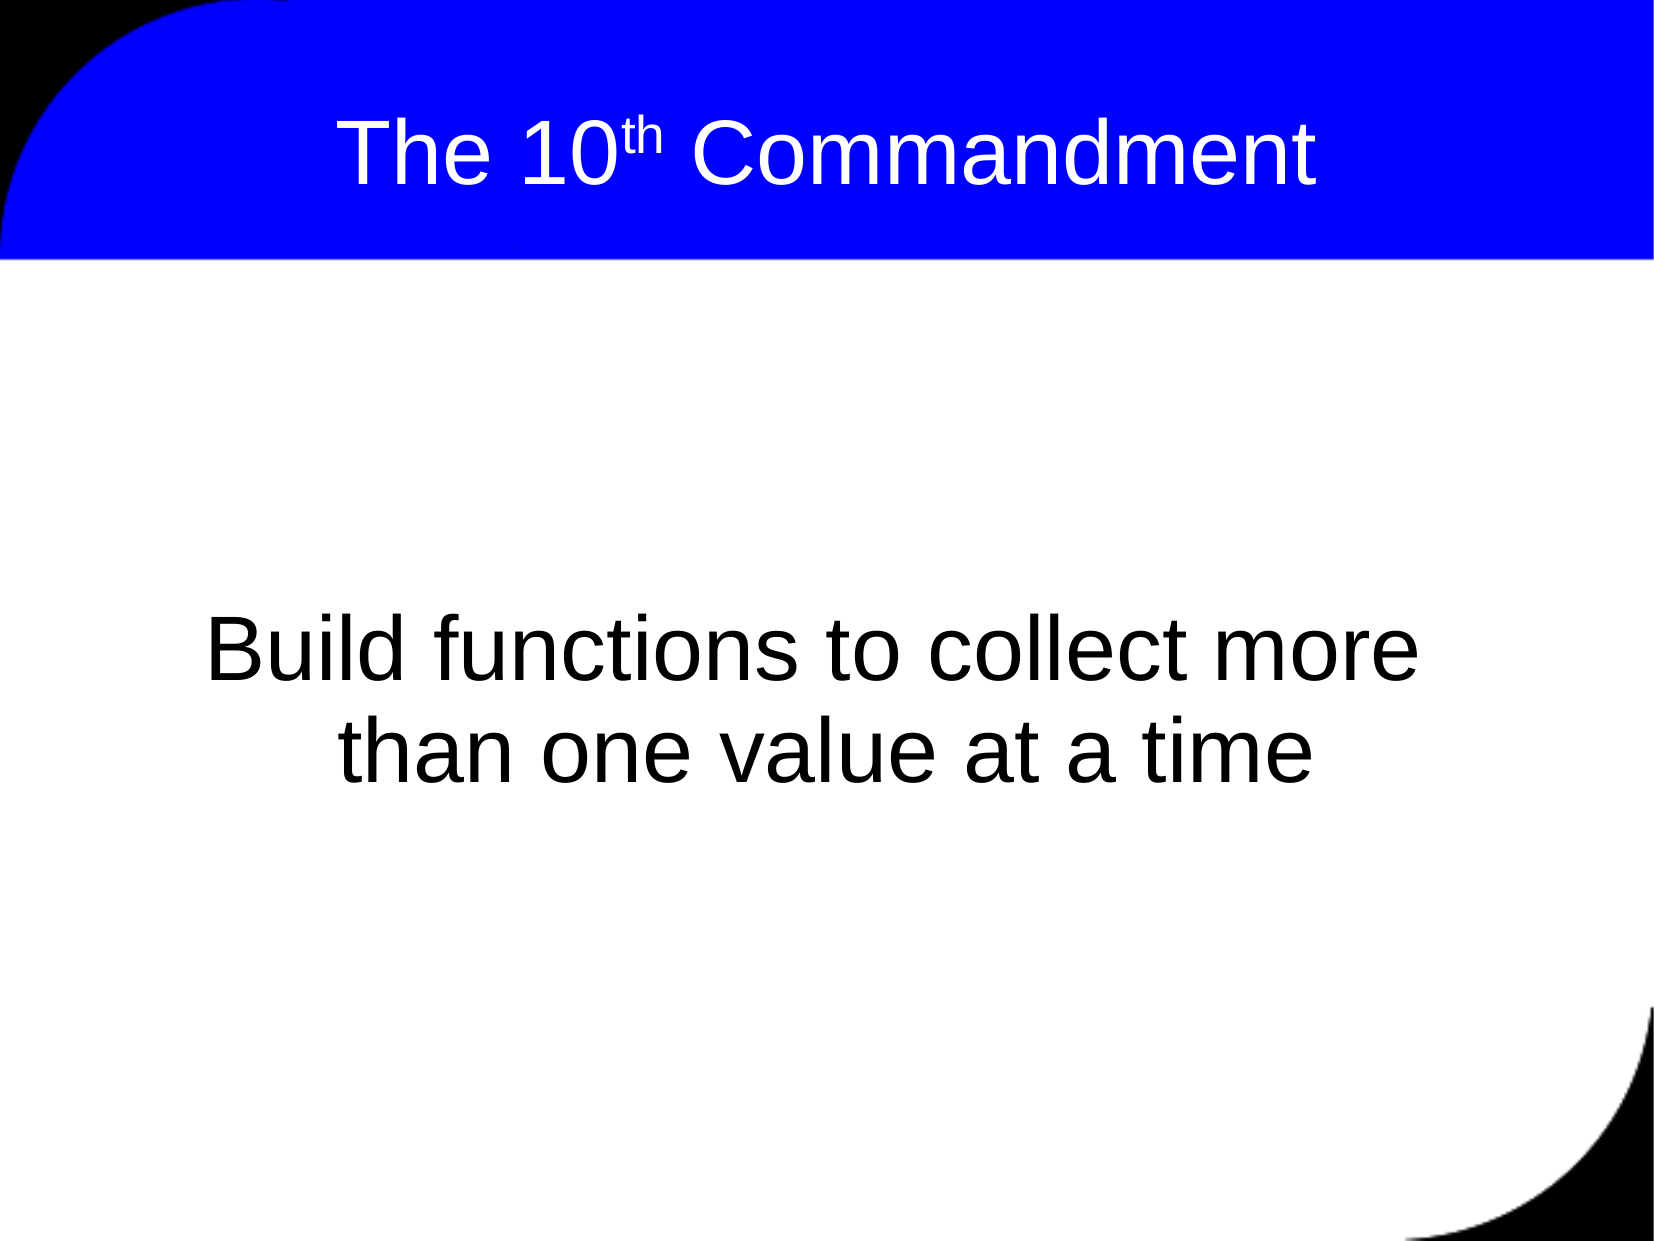

# The 10th Commandment
Build functions to collect more
than one value at a time